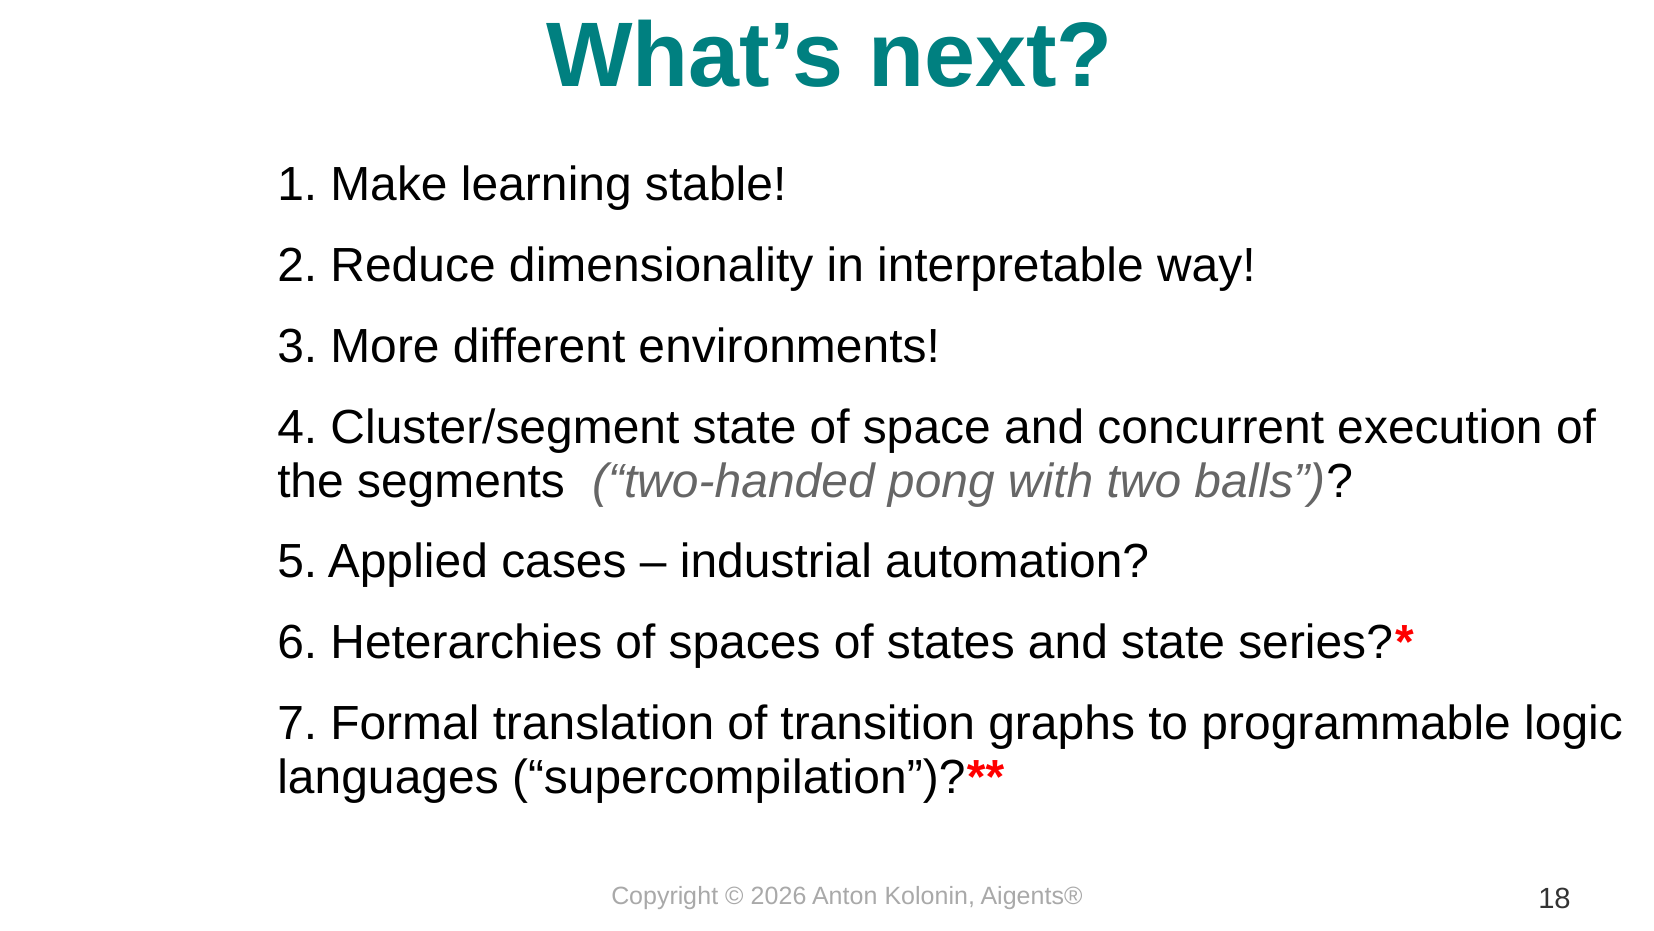

What’s next?
1. Make learning stable!
2. Reduce dimensionality in interpretable way!
3. More different environments!
4. Cluster/segment state of space and concurrent execution of the segments (“two-handed pong with two balls”)?
5. Applied cases – industrial automation?
6. Heterarchies of spaces of states and state series?*
7. Formal translation of transition graphs to programmable logic languages (“supercompilation”)?**
Copyright © 2026 Anton Kolonin, Aigents®
18